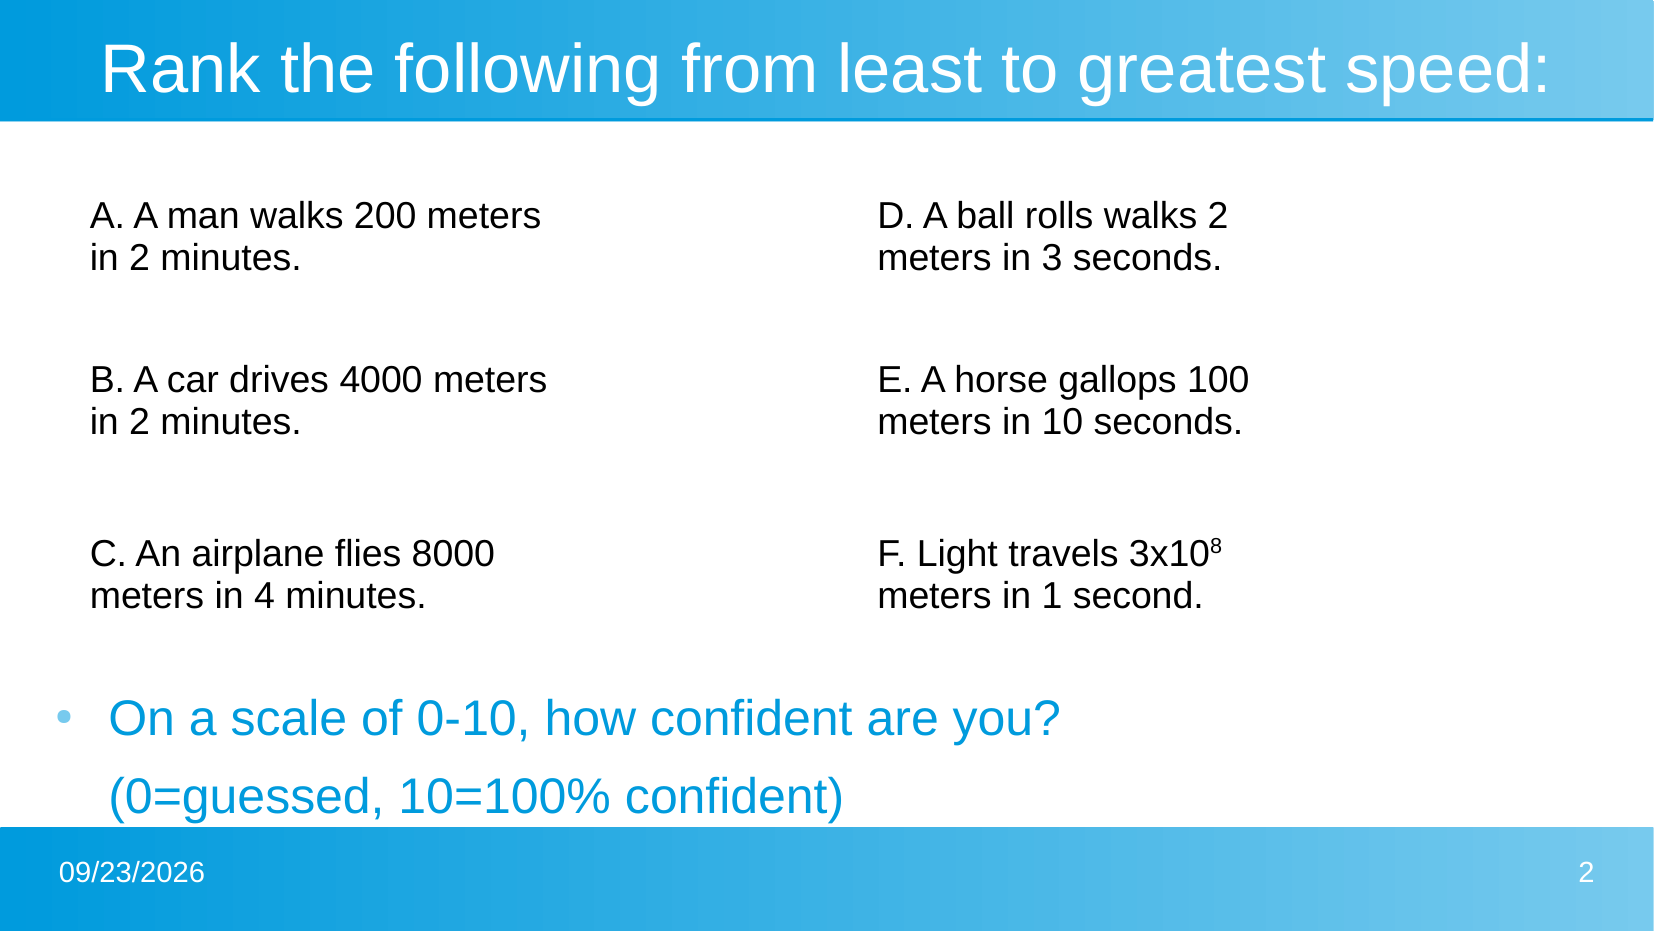

# Rank the following from least to greatest speed:
A. A man walks 200 meters in 2 minutes.
D. A ball rolls walks 2 meters in 3 seconds.
B. A car drives 4000 meters in 2 minutes.
E. A horse gallops 100 meters in 10 seconds.
C. An airplane flies 8000 meters in 4 minutes.
F. Light travels 3x108 meters in 1 second.
On a scale of 0-10, how confident are you?
(0=guessed, 10=100% confident)
2